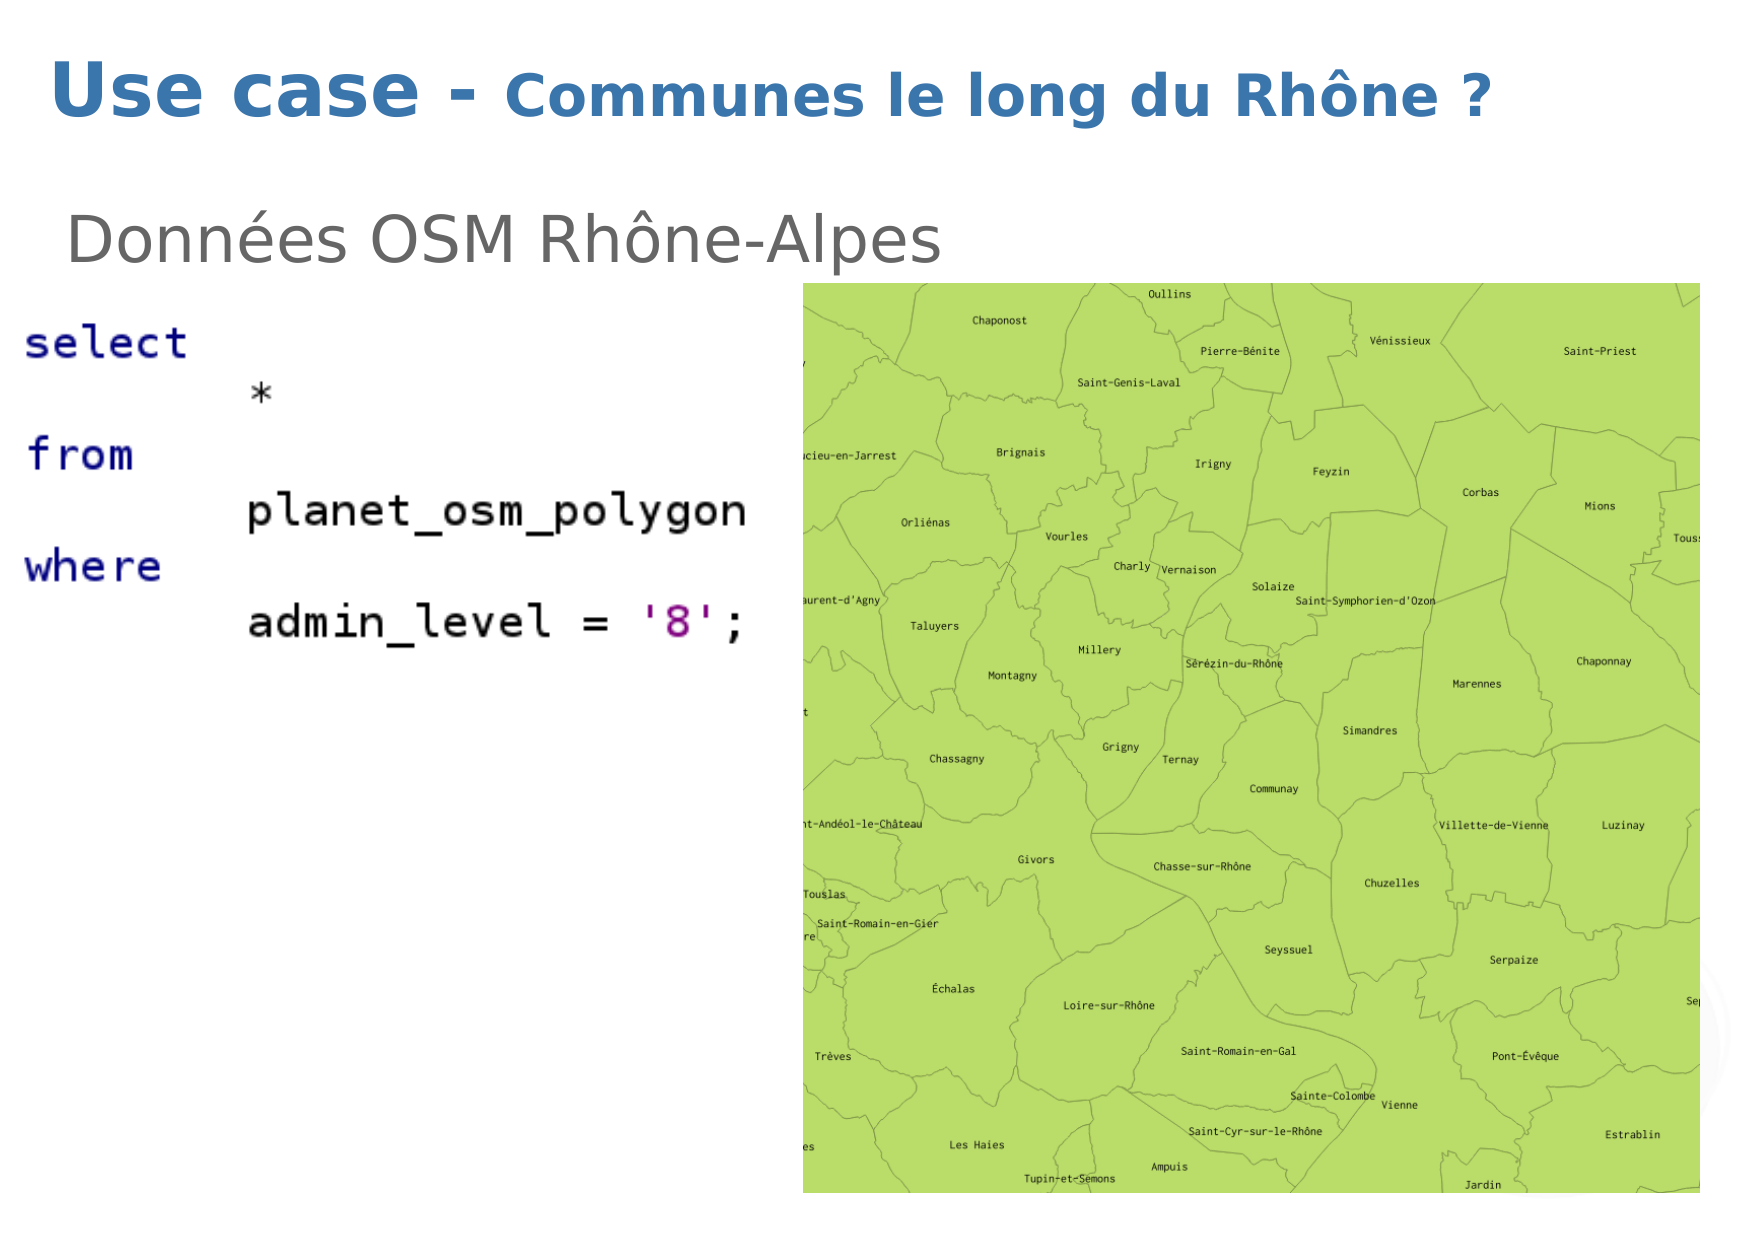

# Use case - Communes le long du Rhône ?
Données OSM Rhône-Alpes